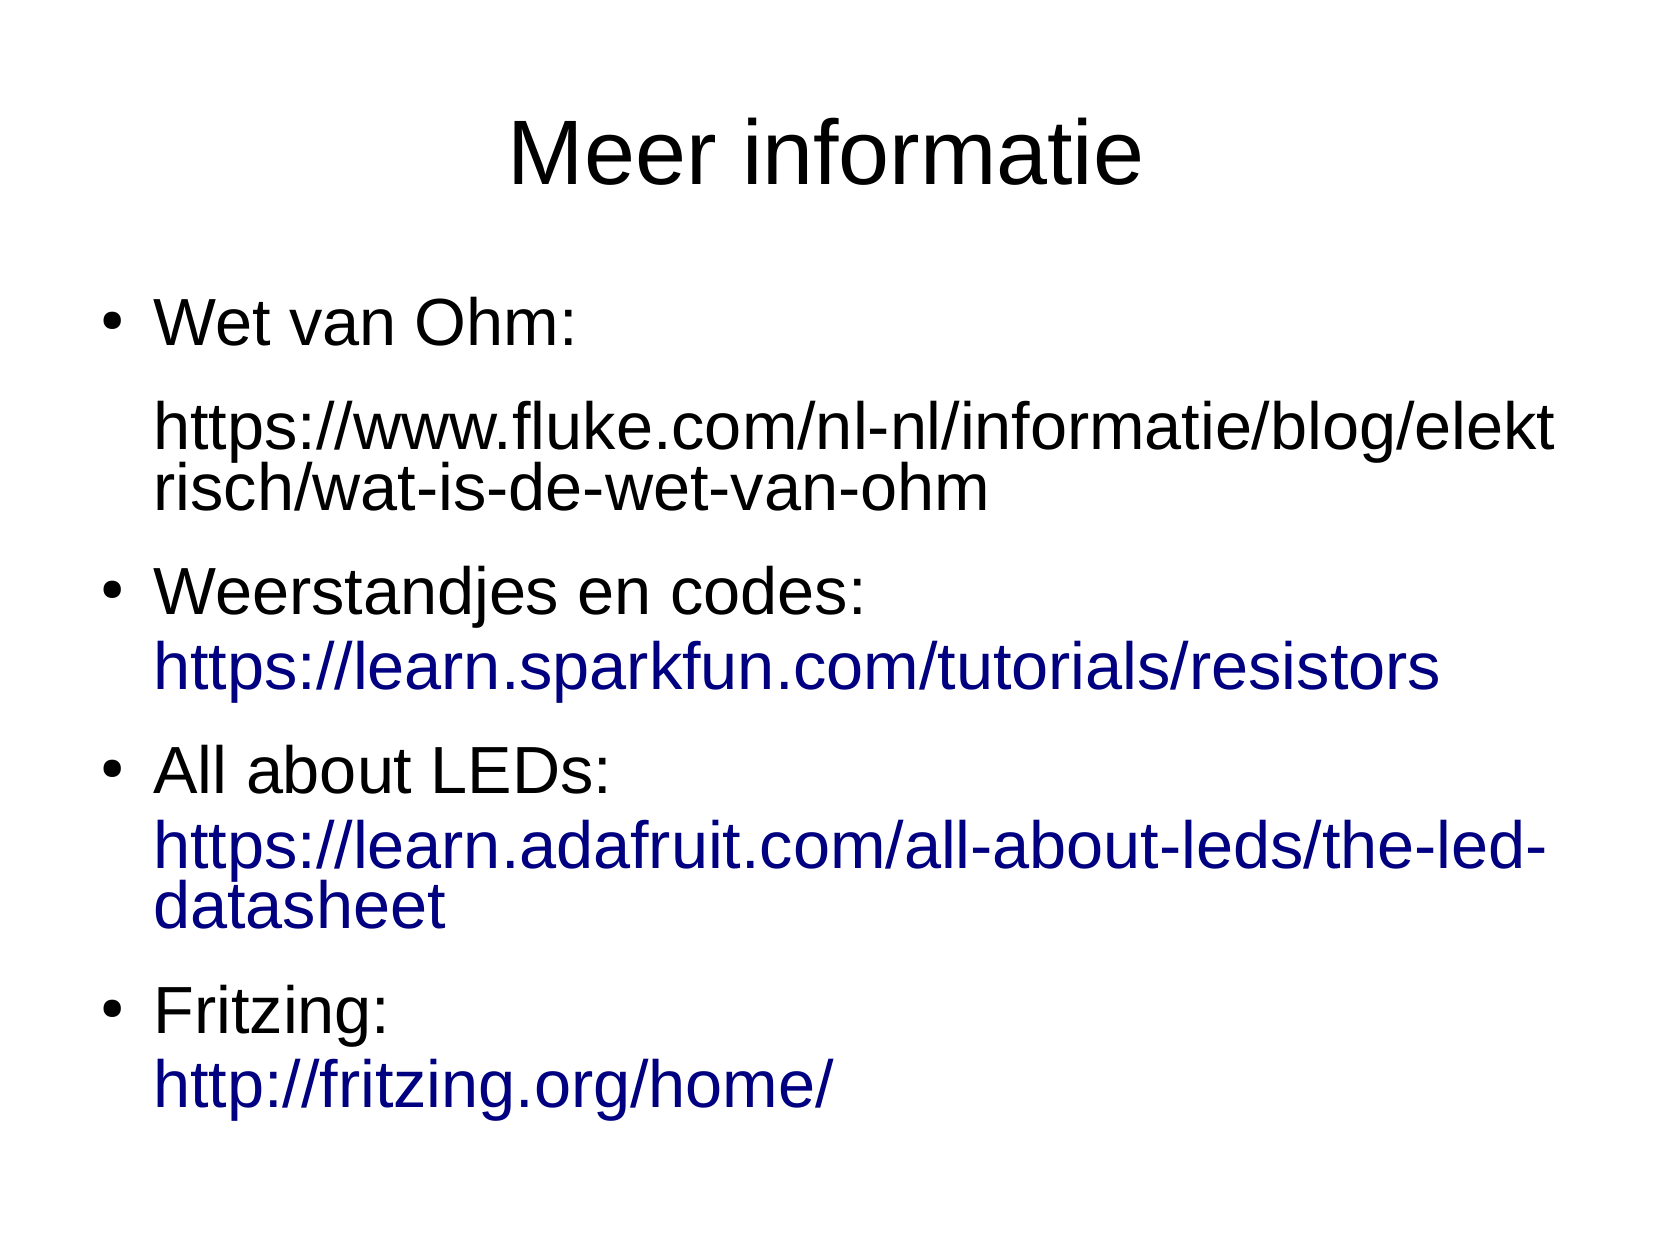

# Meer informatie
Wet van Ohm:
https://www.fluke.com/nl-nl/informatie/blog/elektrisch/wat-is-de-wet-van-ohm
Weerstandjes en codes: https://learn.sparkfun.com/tutorials/resistors
All about LEDs: https://learn.adafruit.com/all-about-leds/the-led-datasheet
Fritzing:
http://fritzing.org/home/